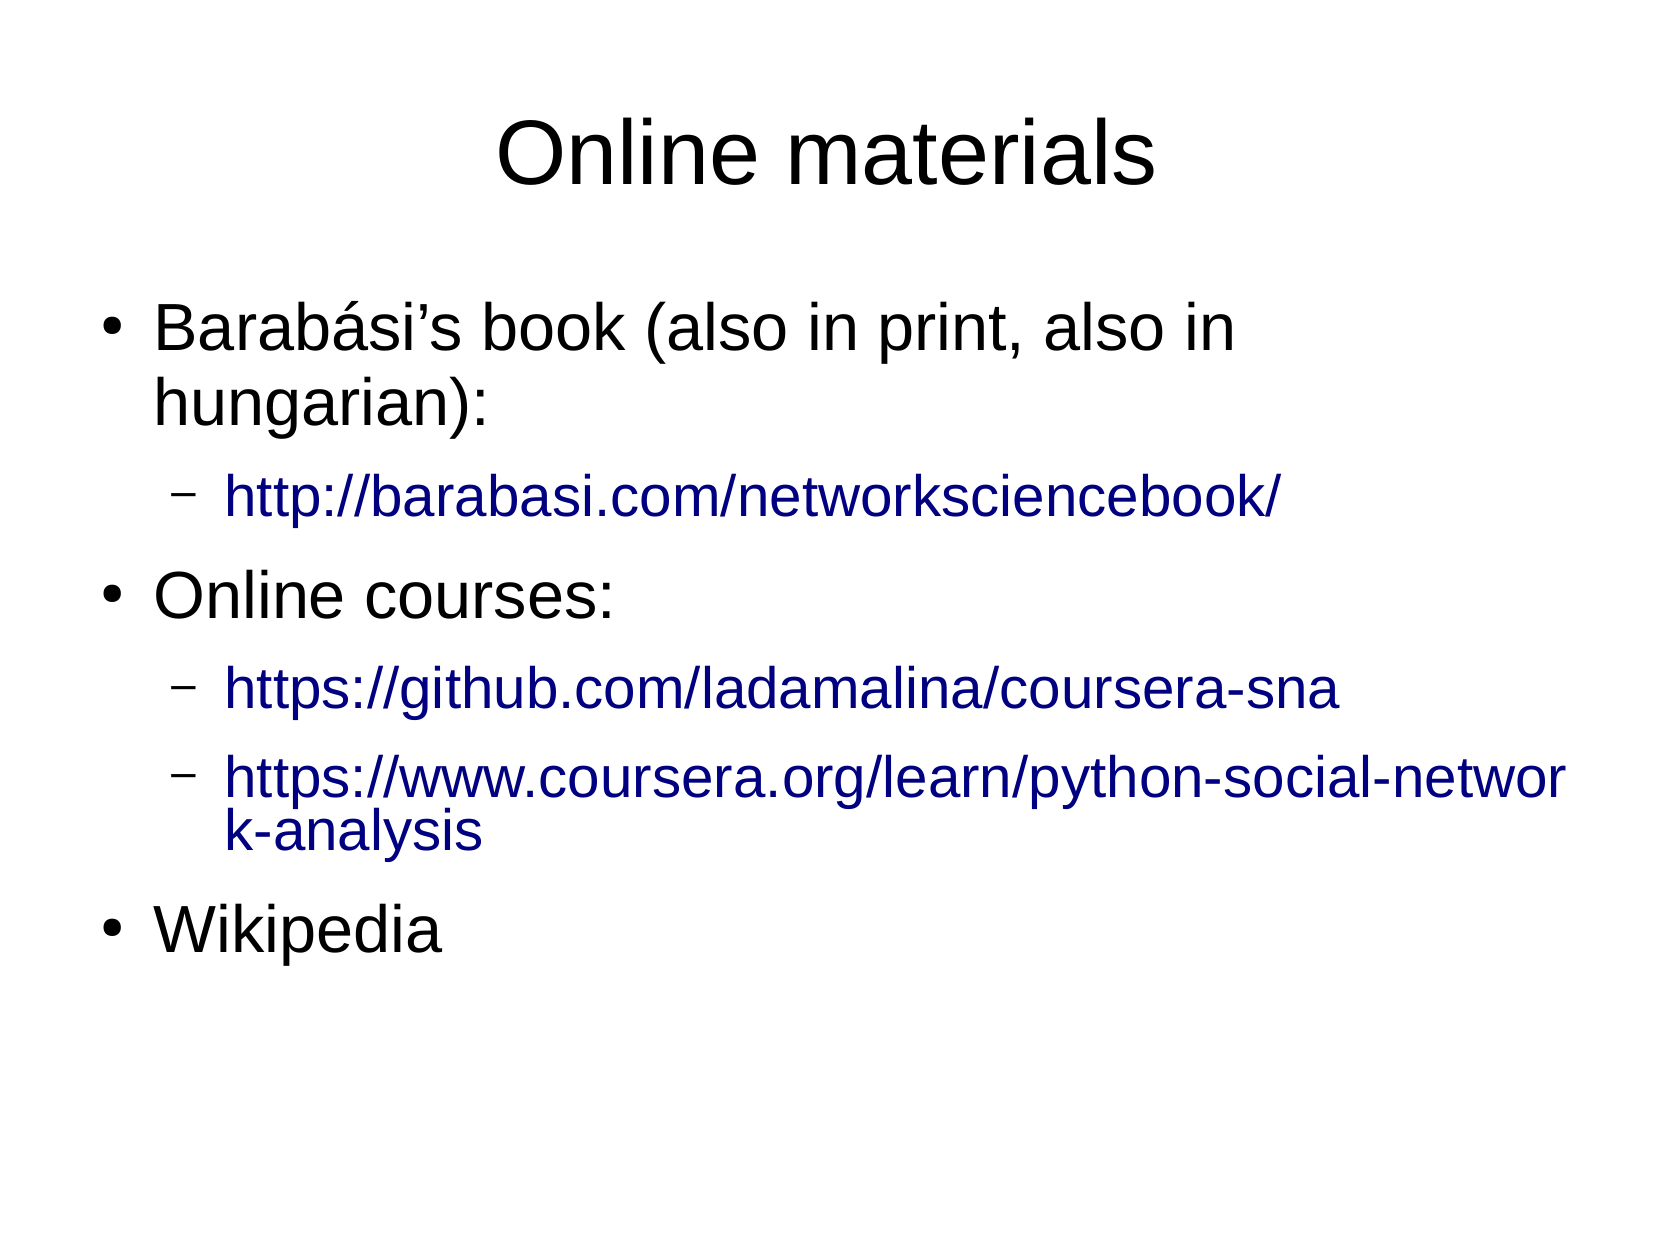

# Online materials
Barabási’s book (also in print, also in hungarian):
http://barabasi.com/networksciencebook/
Online courses:
https://github.com/ladamalina/coursera-sna
https://www.coursera.org/learn/python-social-network-analysis
Wikipedia